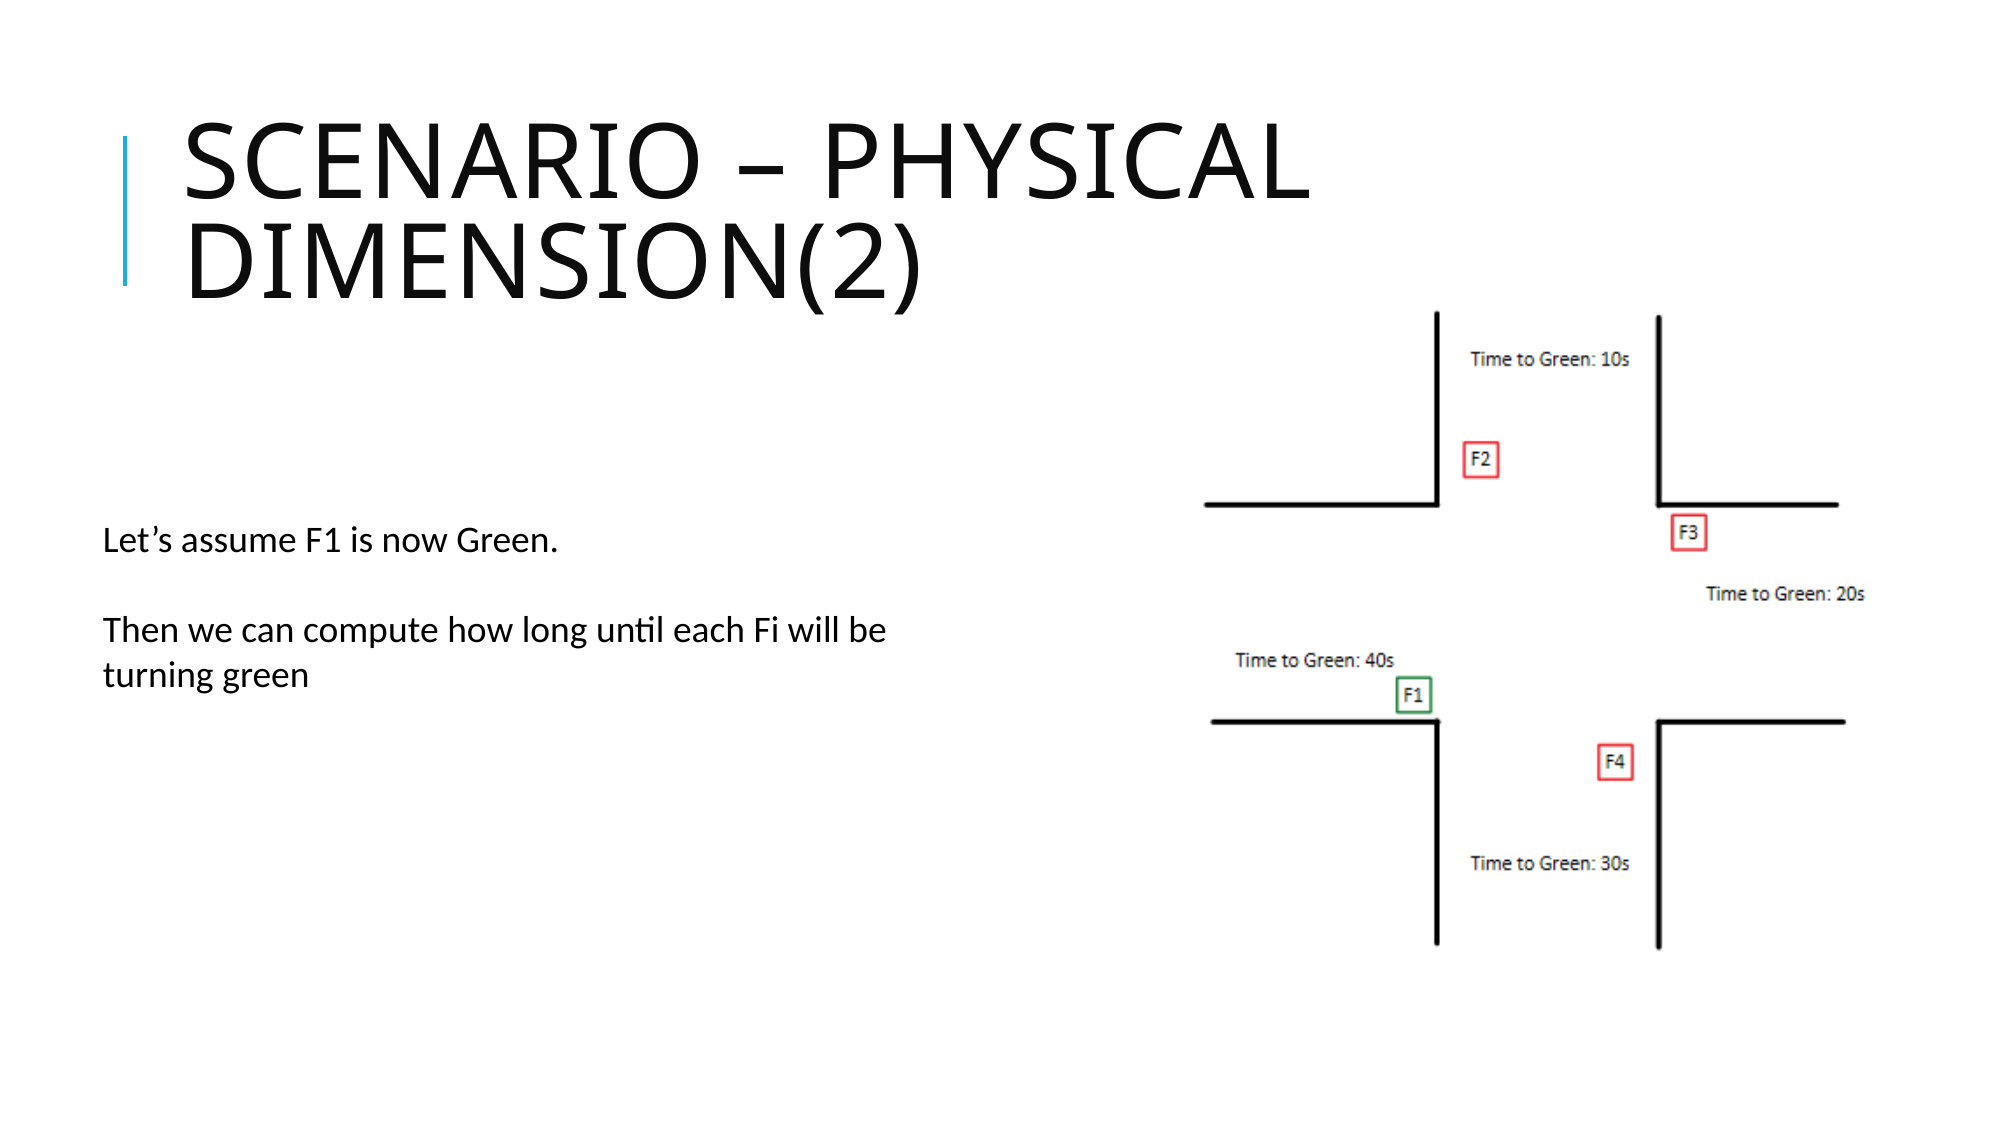

# Scenario – Physical Dimension(2)
Let’s assume F1 is now Green.
Then we can compute how long until each Fi will be turning green